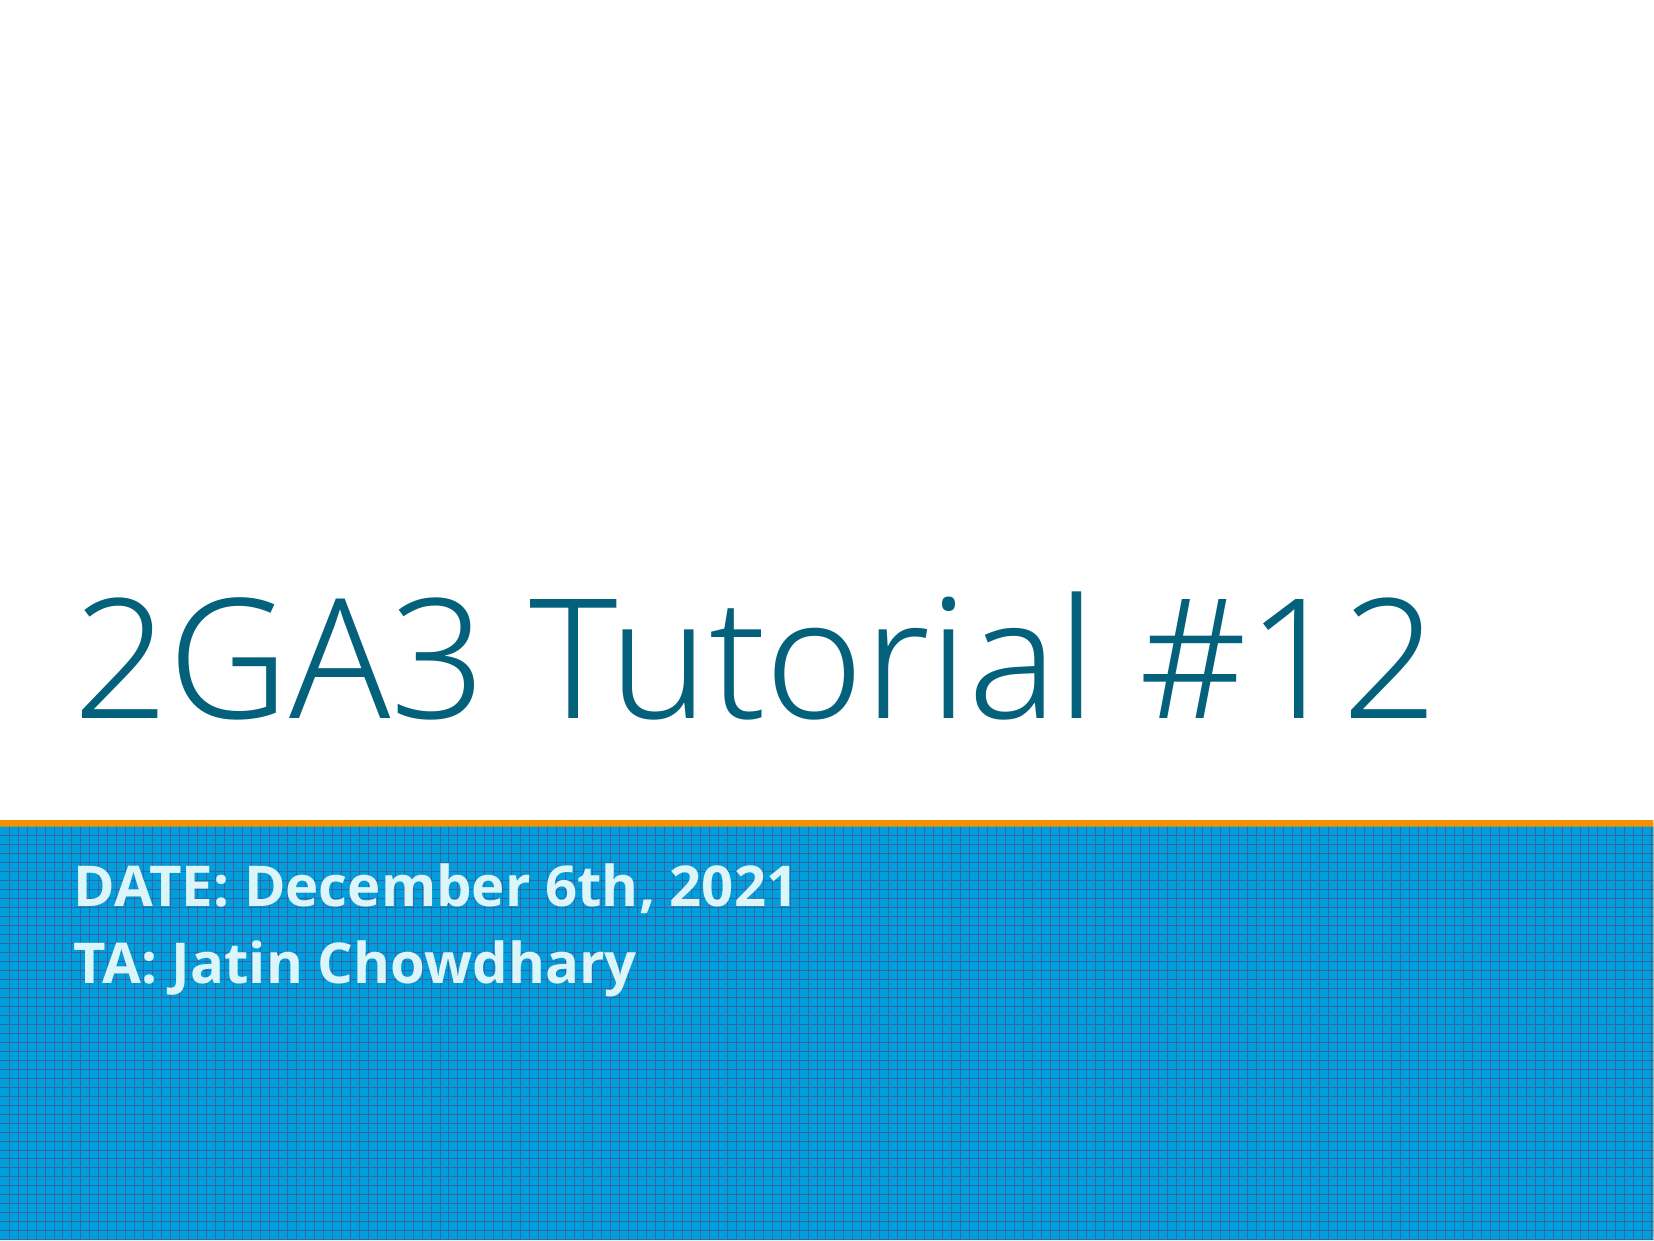

# 2GA3 Tutorial #12
DATE: December 6th, 2021
TA: Jatin Chowdhary